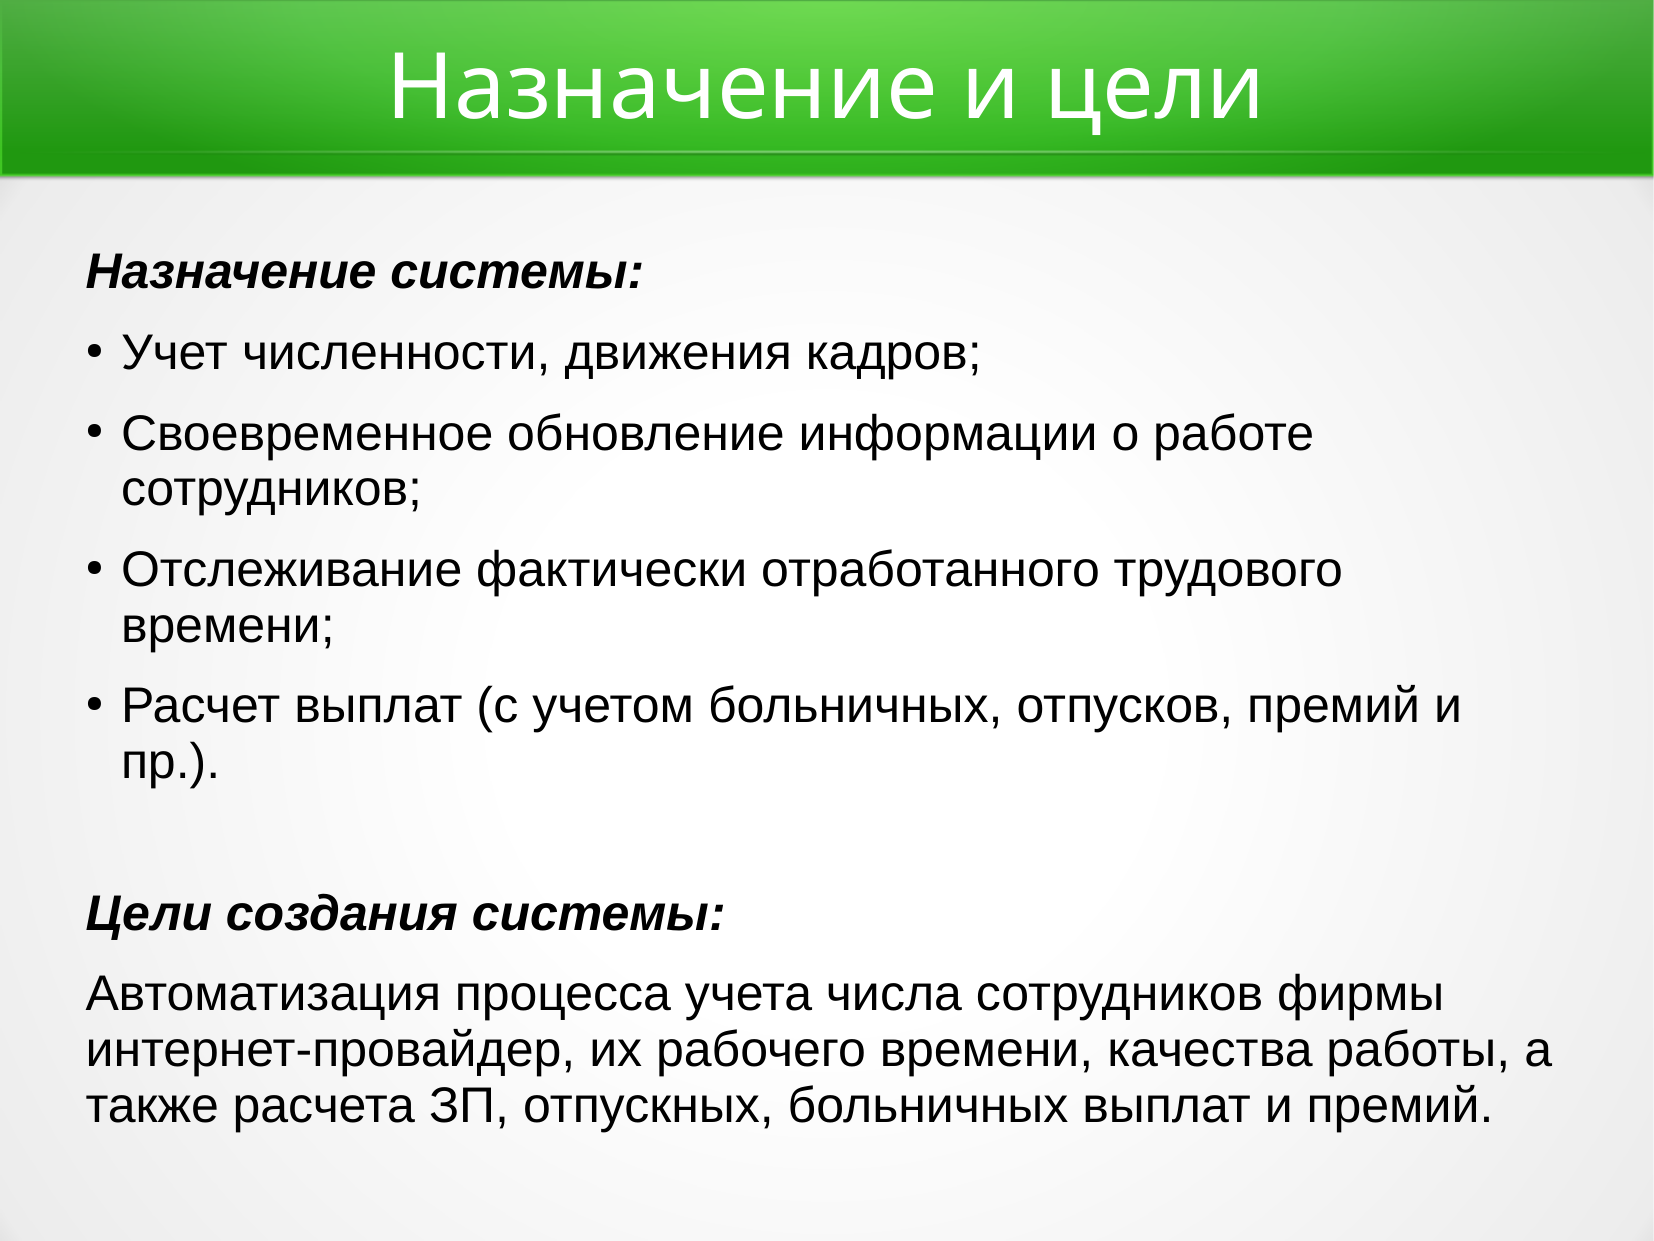

# Назначение и цели
Назначение системы:
Учет численности, движения кадров;
Своевременное обновление информации о работе сотрудников;
Отслеживание фактически отработанного трудового времени;
Расчет выплат (с учетом больничных, отпусков, премий и пр.).
Цели создания системы:
Автоматизация процесса учета числа сотрудников фирмы интернет-провайдер, их рабочего времени, качества работы, а также расчета ЗП, отпускных, больничных выплат и премий.